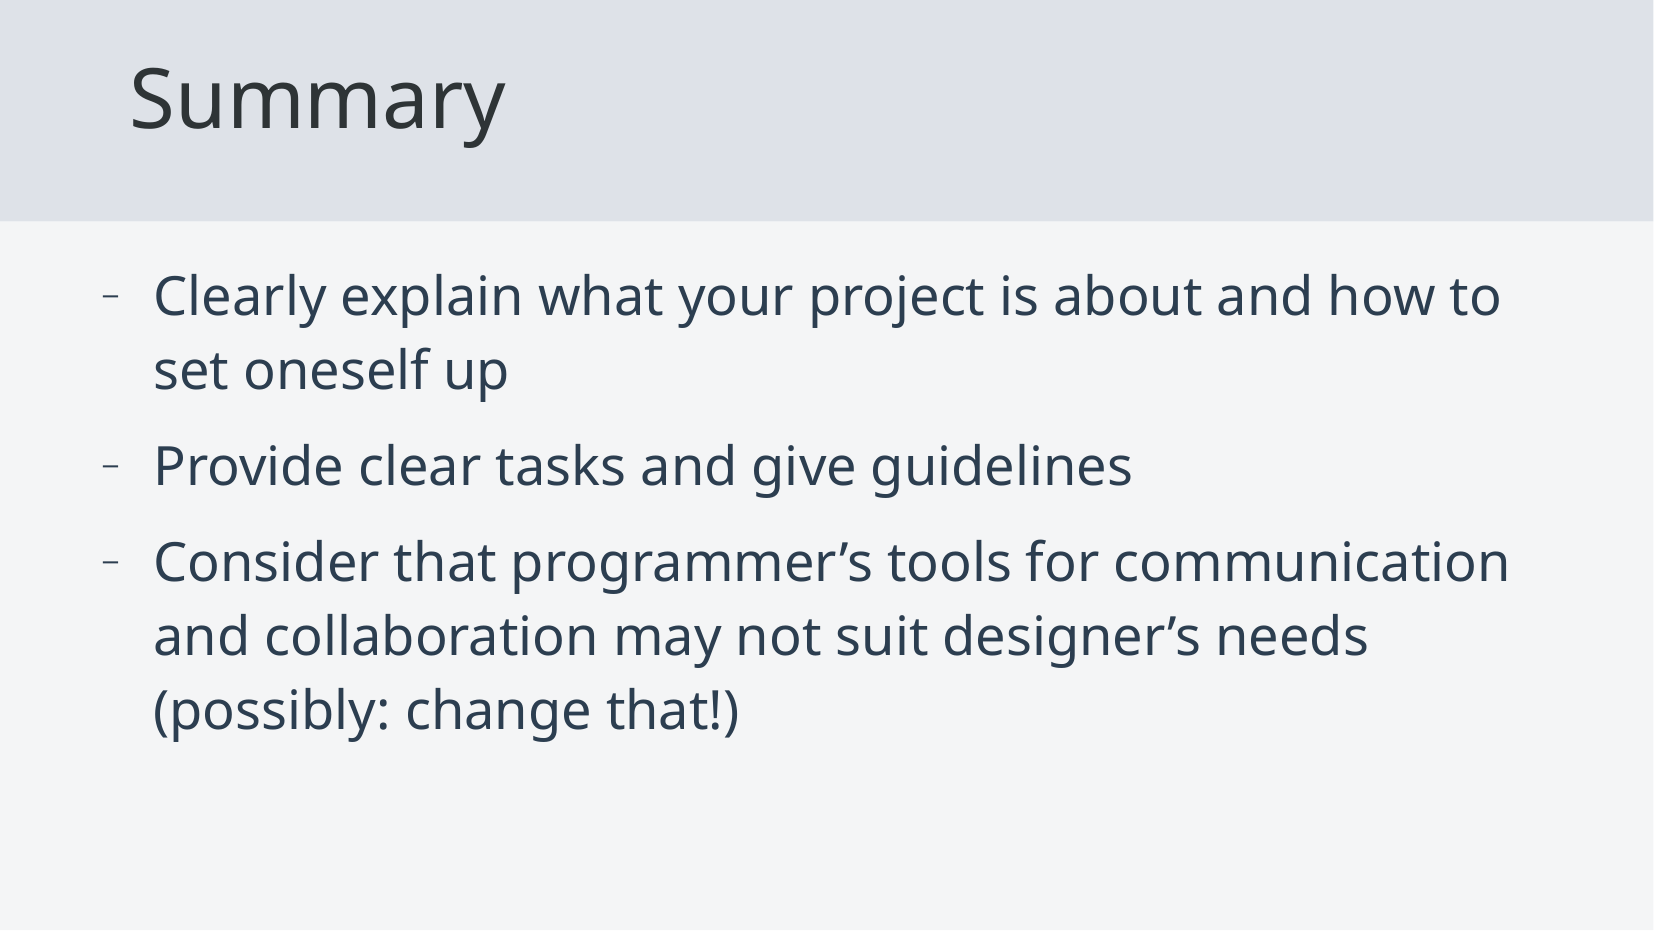

Summary
# Clearly explain what your project is about and how to set oneself up
Provide clear tasks and give guidelines
Consider that programmer’s tools for communication and collaboration may not suit designer’s needs (possibly: change that!)